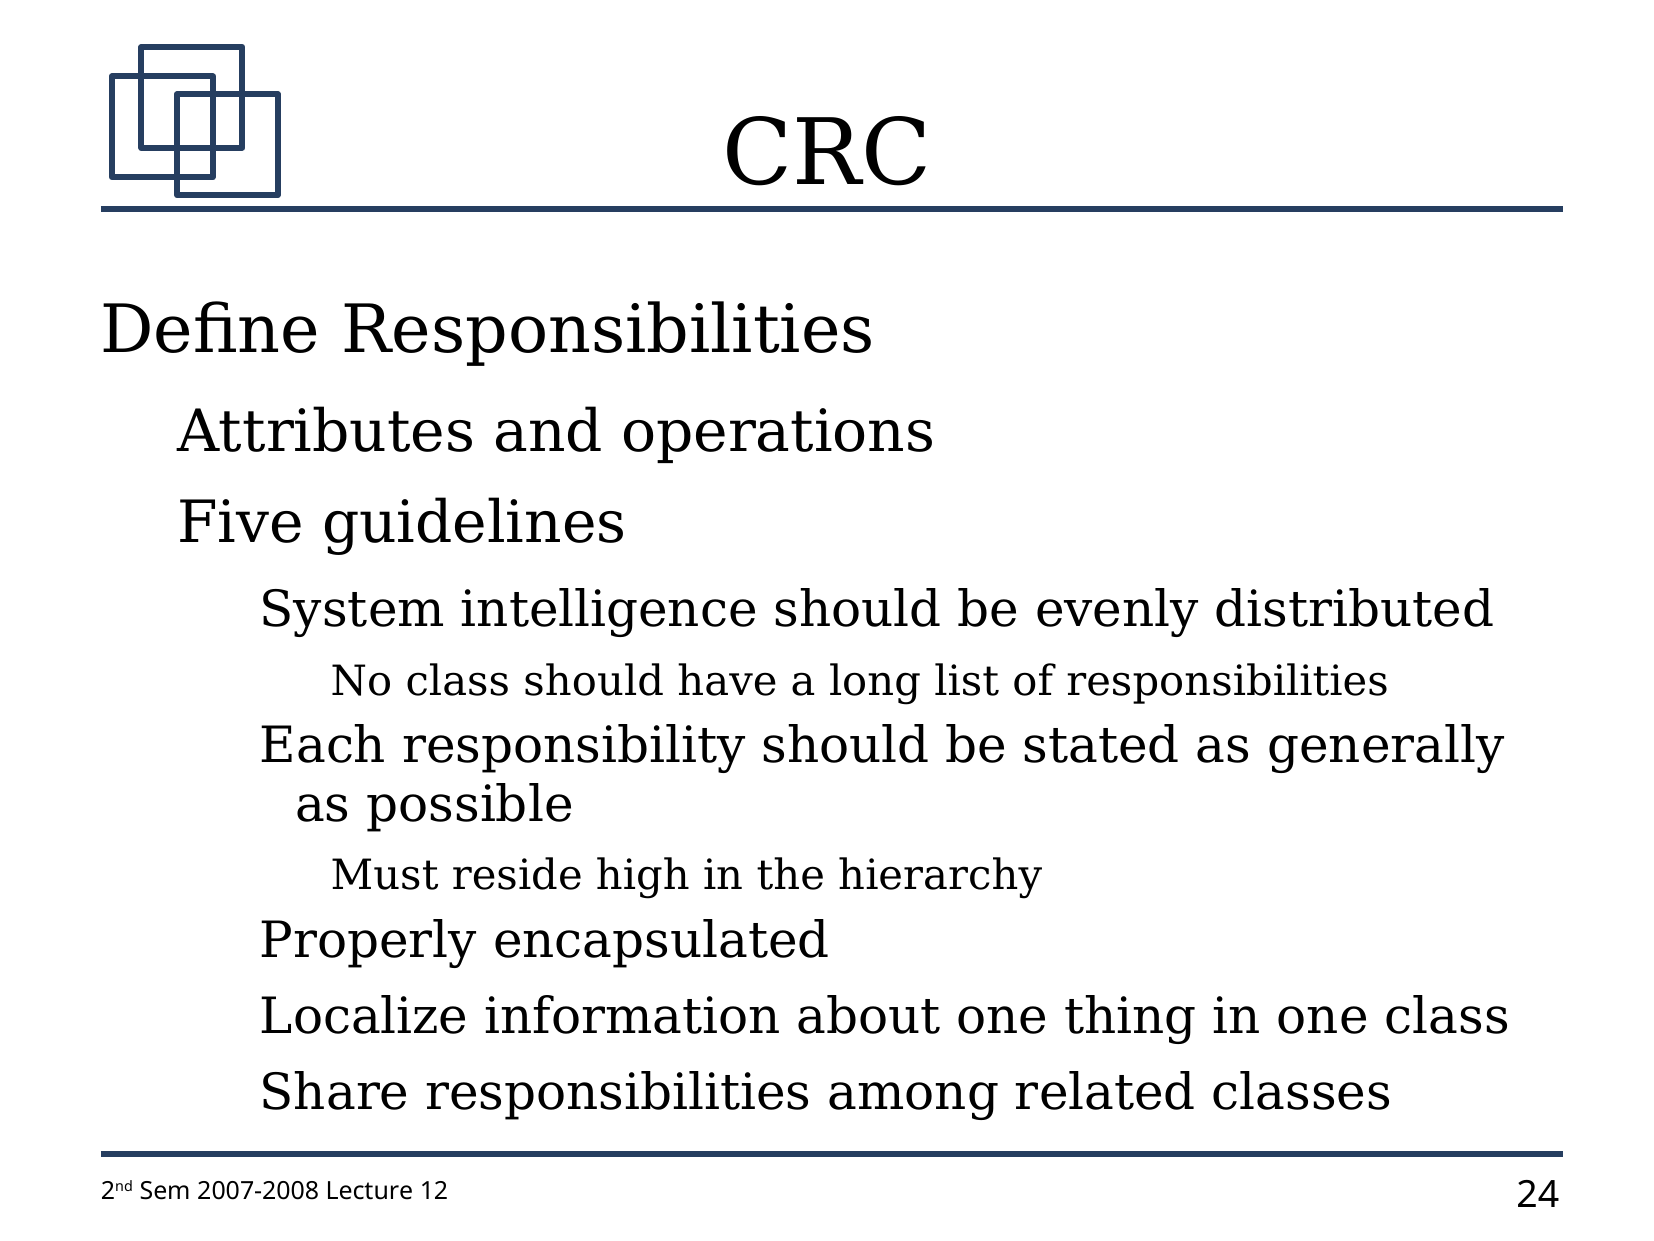

# CRC
Define Responsibilities
Attributes and operations
Five guidelines
System intelligence should be evenly distributed
No class should have a long list of responsibilities
Each responsibility should be stated as generally as possible
Must reside high in the hierarchy
Properly encapsulated
Localize information about one thing in one class
Share responsibilities among related classes